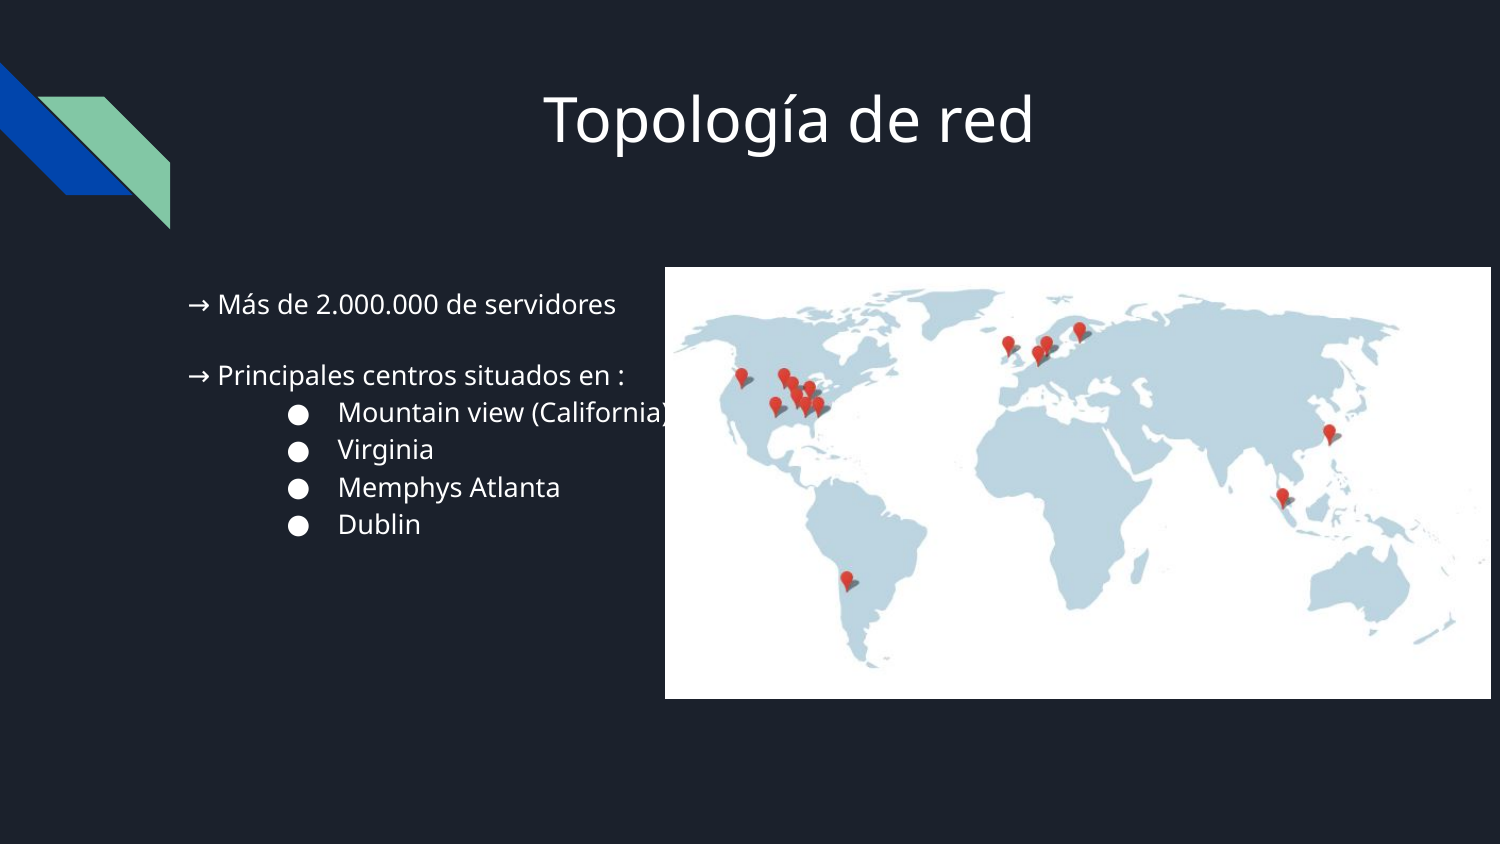

# Topología de red
→ Más de 2.000.000 de servidores
→ Principales centros situados en :
Mountain view (California)
Virginia
Memphys Atlanta
Dublin